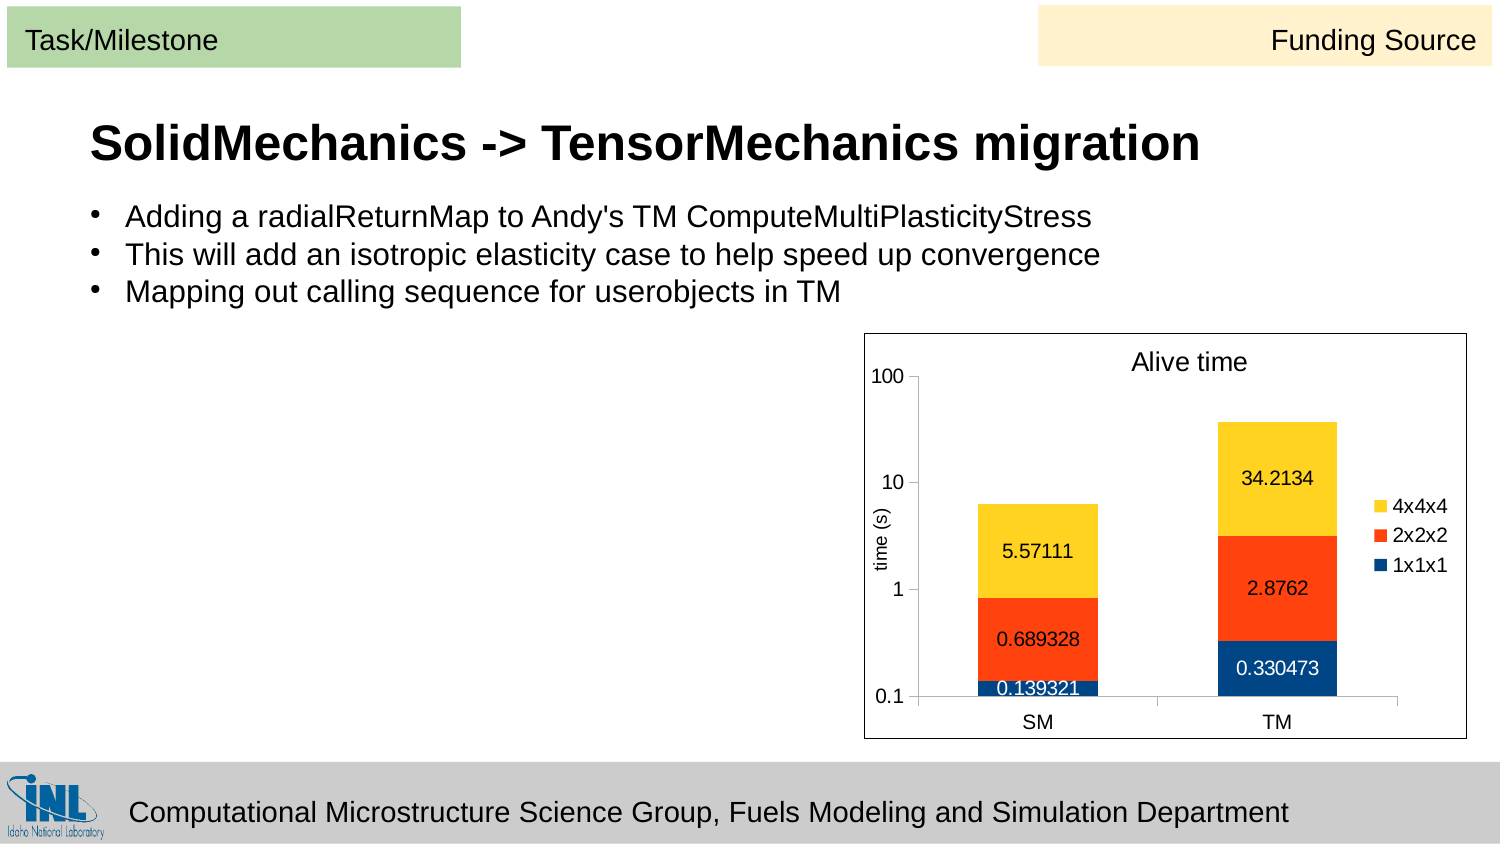

Task/Milestone
Funding Source
SolidMechanics -> TensorMechanics migration
Adding a radialReturnMap to Andy's TM ComputeMultiPlasticityStress
This will add an isotropic elasticity case to help speed up convergence
Mapping out calling sequence for userobjects in TM
### Chart: Alive time
| Category | 1x1x1 | 2x2x2 | 4x4x4 |
|---|---|---|---|
| SM | 0.139321 | 0.689328 | 5.57111 |
| TM | 0.330473 | 2.8762 | 34.2134 |